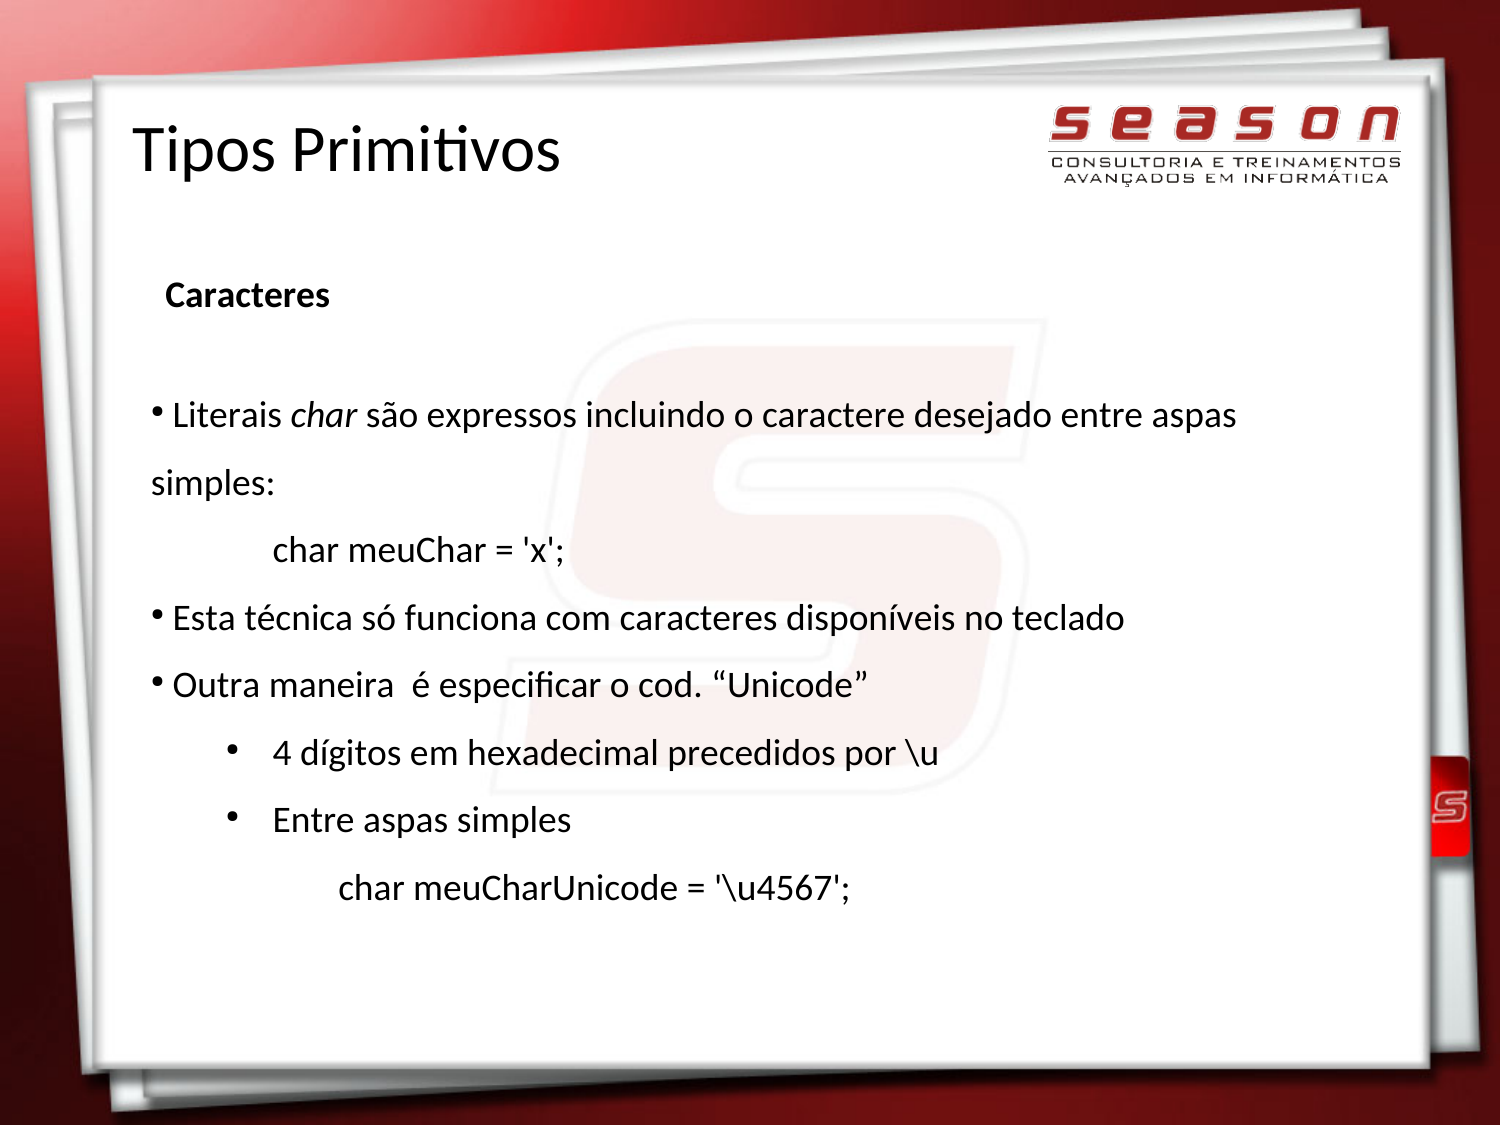

# Tipos Primitivos
Caracteres
 Literais char são expressos incluindo o caractere desejado entre aspas simples:
char meuChar = 'x';
 Esta técnica só funciona com caracteres disponíveis no teclado
 Outra maneira é especificar o cod. “Unicode”
4 dígitos em hexadecimal precedidos por \u
Entre aspas simples
char meuCharUnicode = '\u4567';